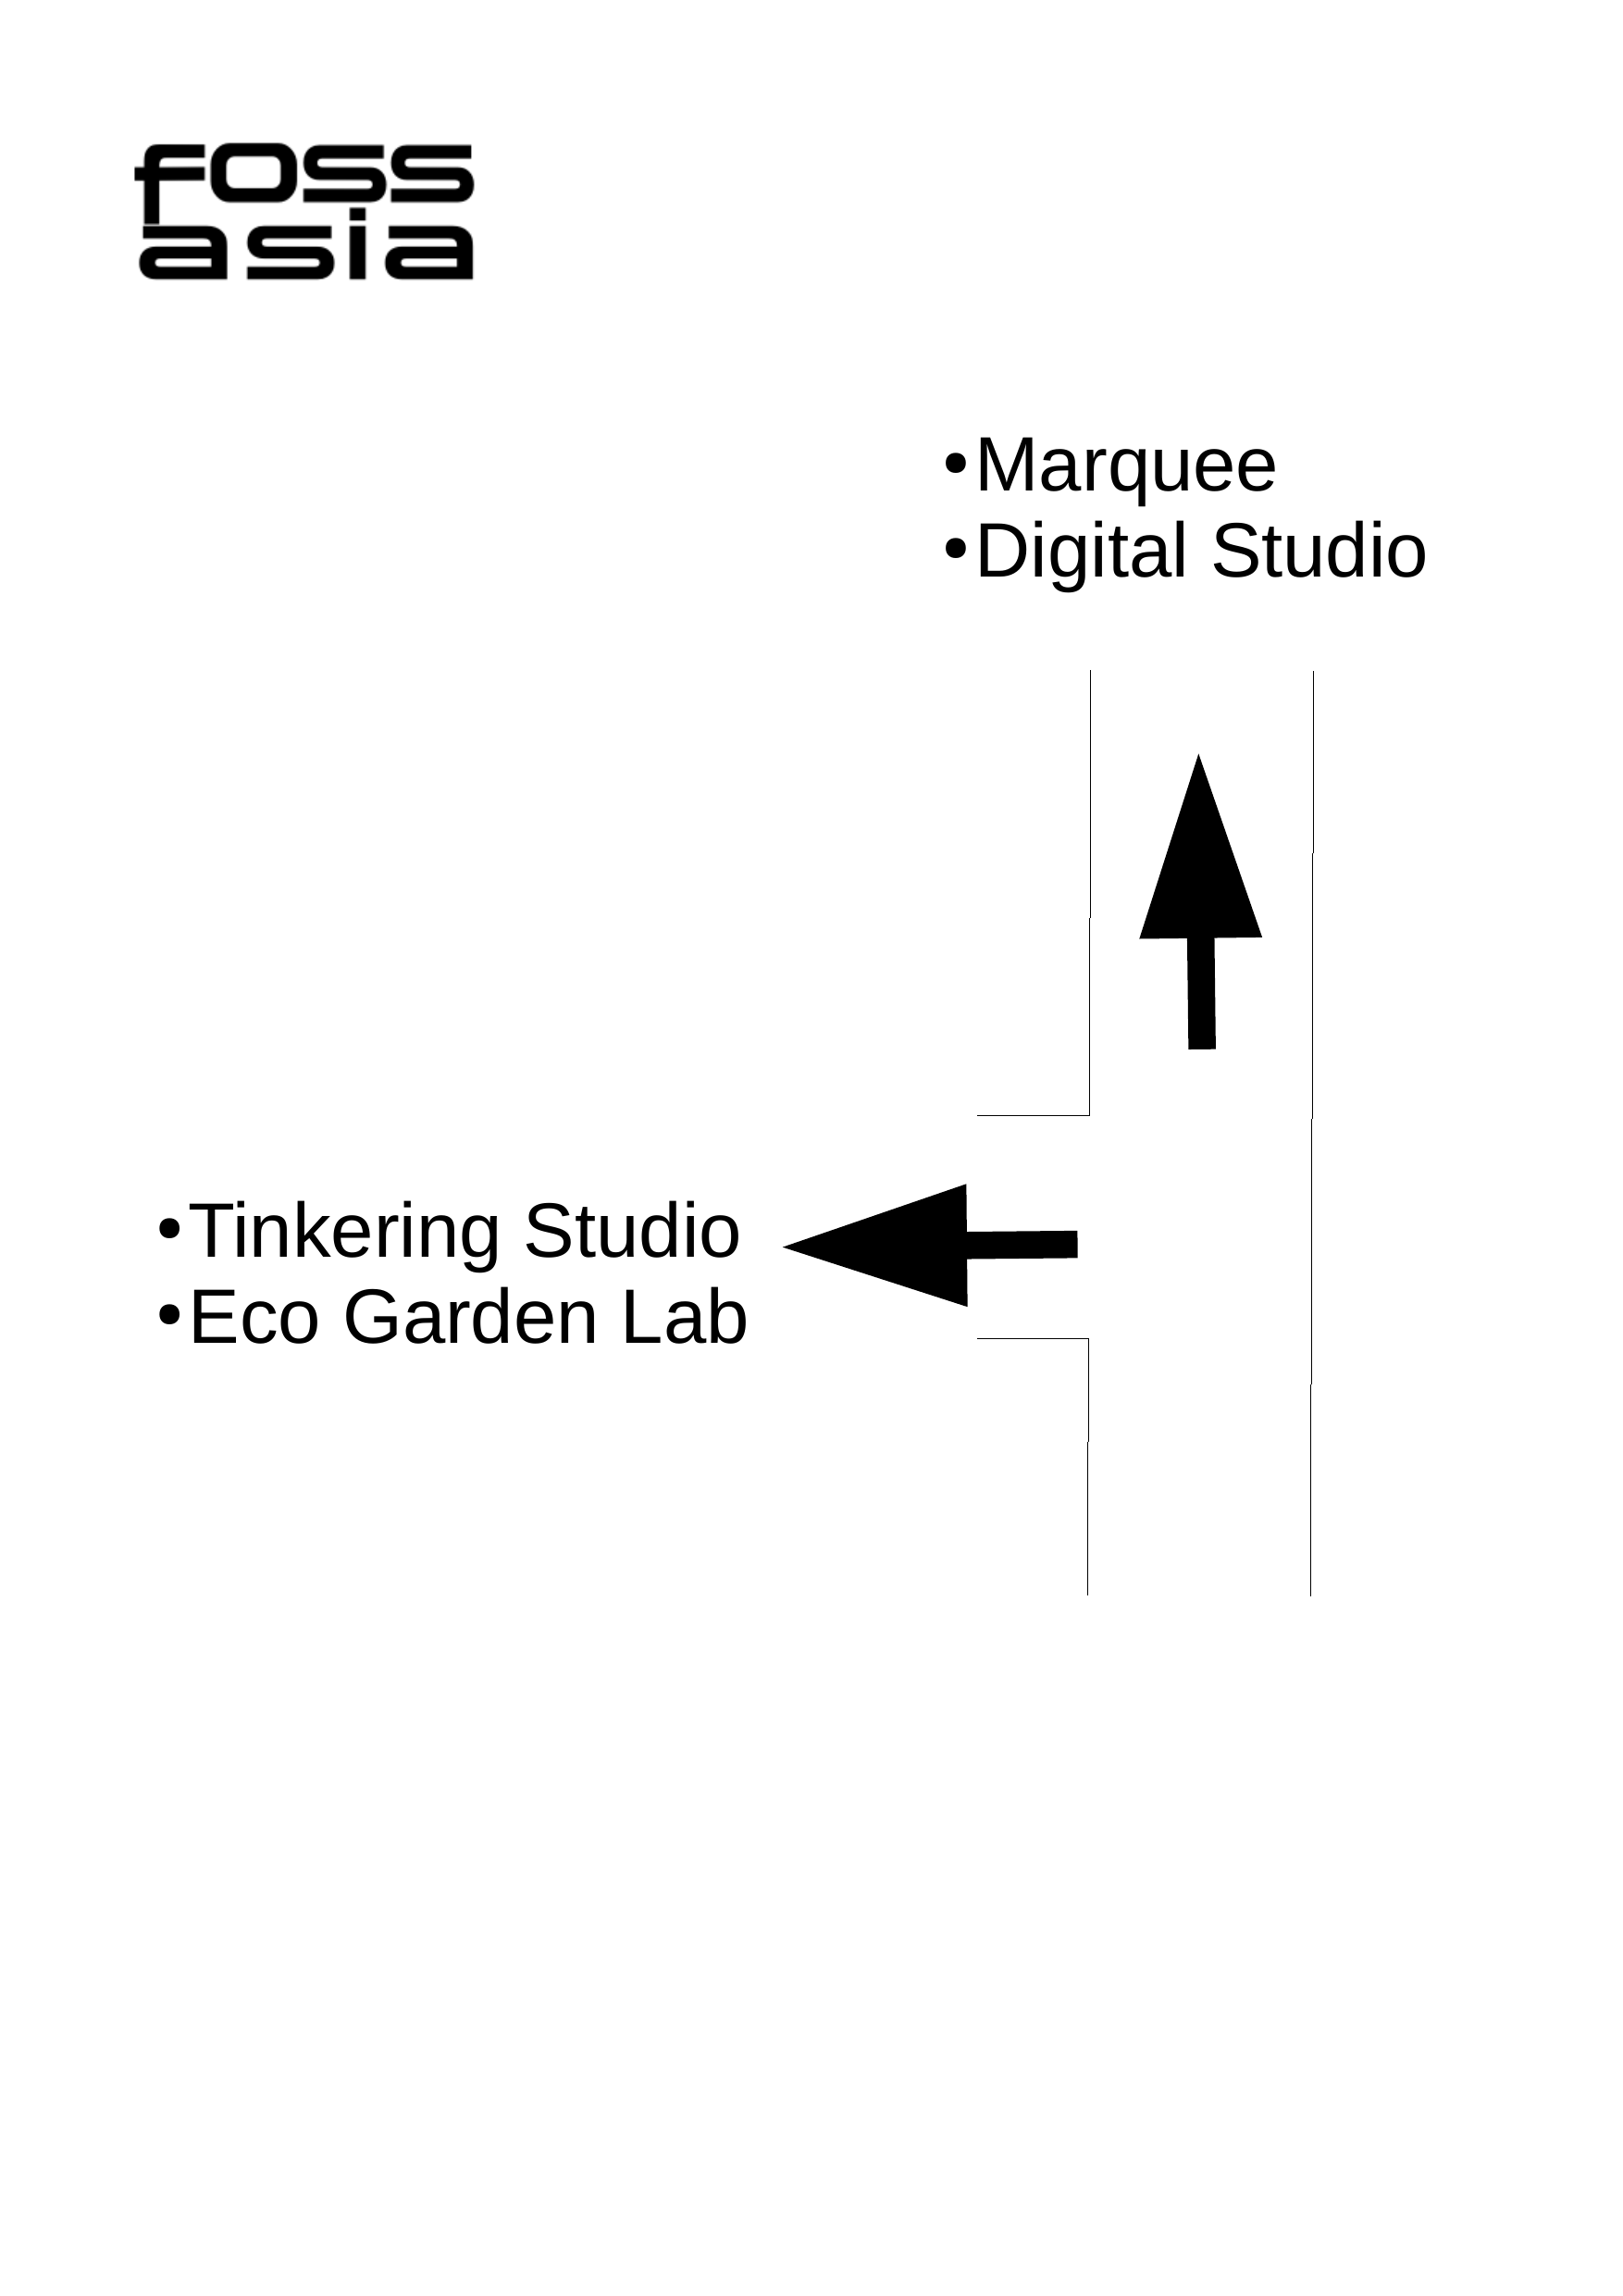

Marquee
Digital Studio
Tinkering Studio
Eco Garden Lab